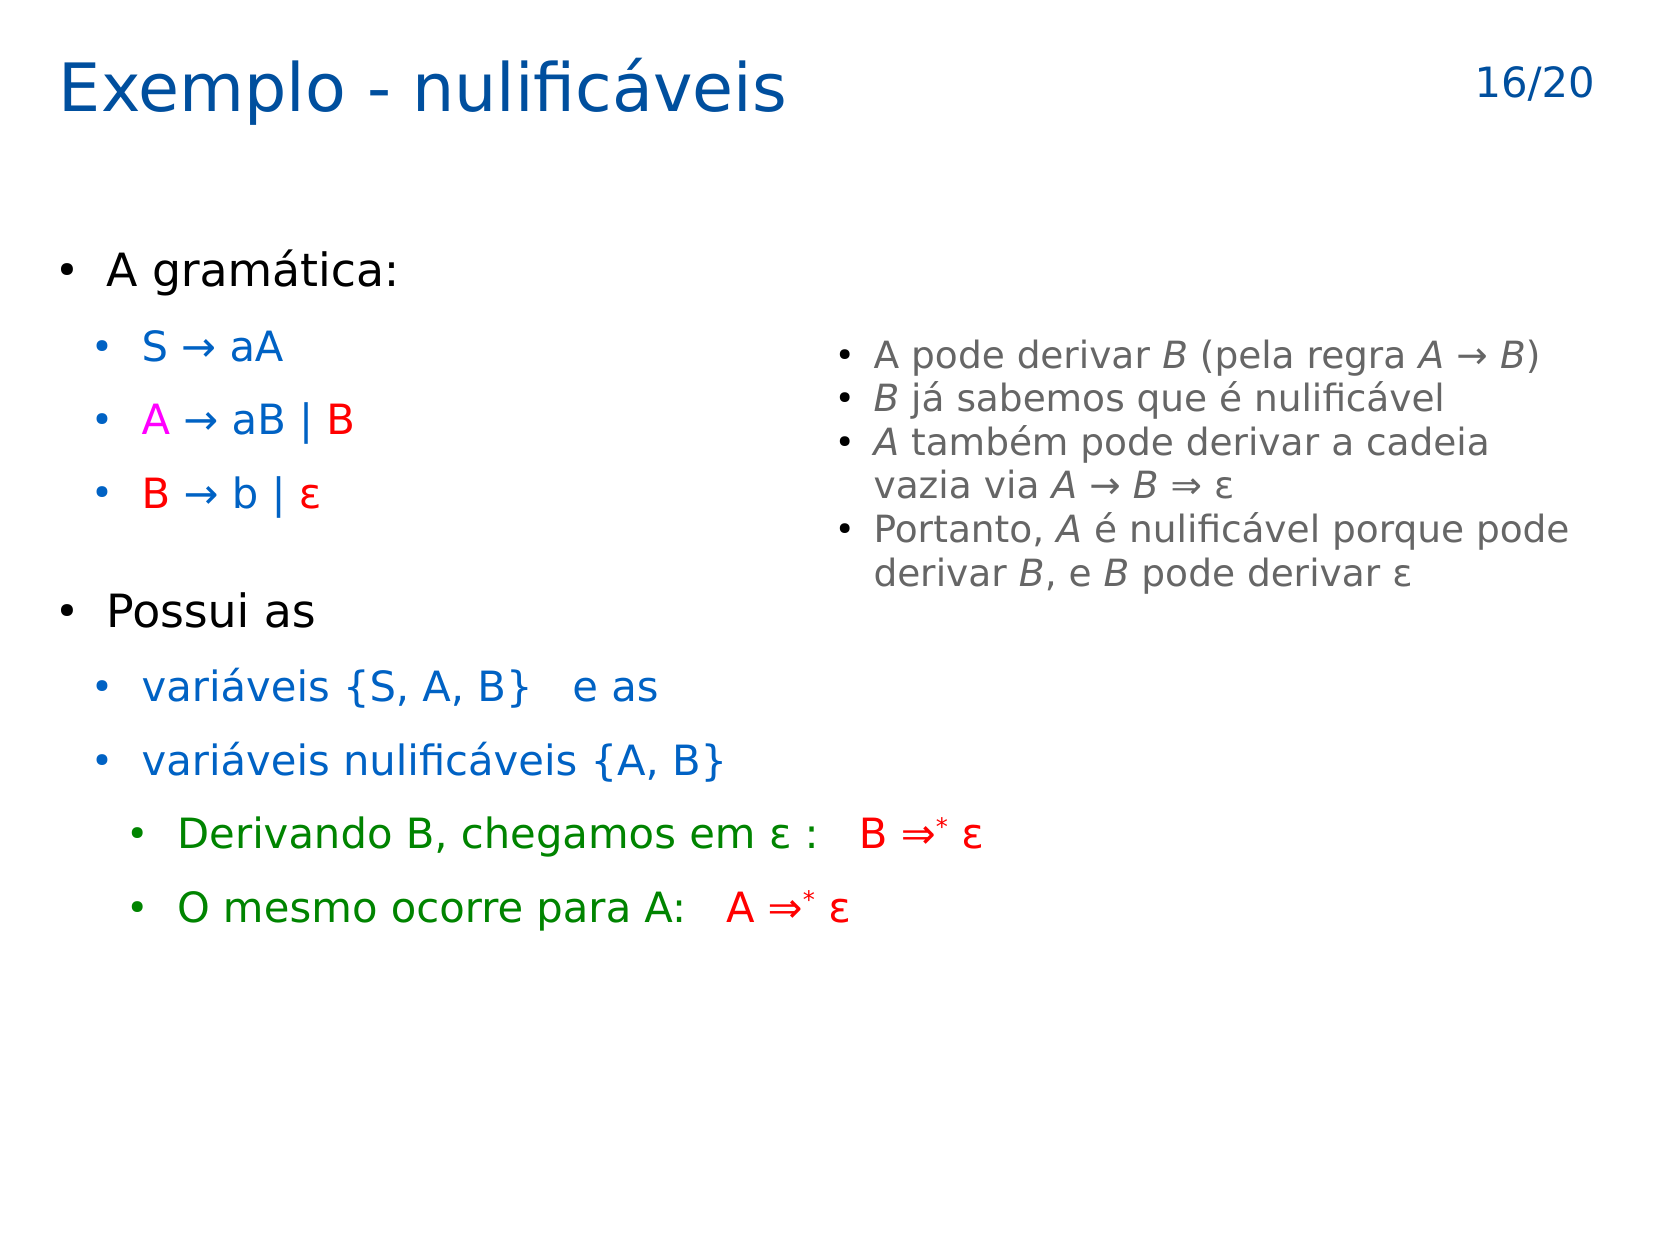

# Exemplo - nulificáveis
16
A gramática:
S → aA
A → aB | B
B → b | ε
Possui as
variáveis {S, A, B} e as
variáveis nulificáveis {A, B}
Derivando B, chegamos em ε : B ⇒* ε
O mesmo ocorre para A: A ⇒* ε
A pode derivar B (pela regra A → B)
B já sabemos que é nulificável
A também pode derivar a cadeia vazia via A → B ⇒ ε
Portanto, A é nulificável porque pode derivar B, e B pode derivar ε